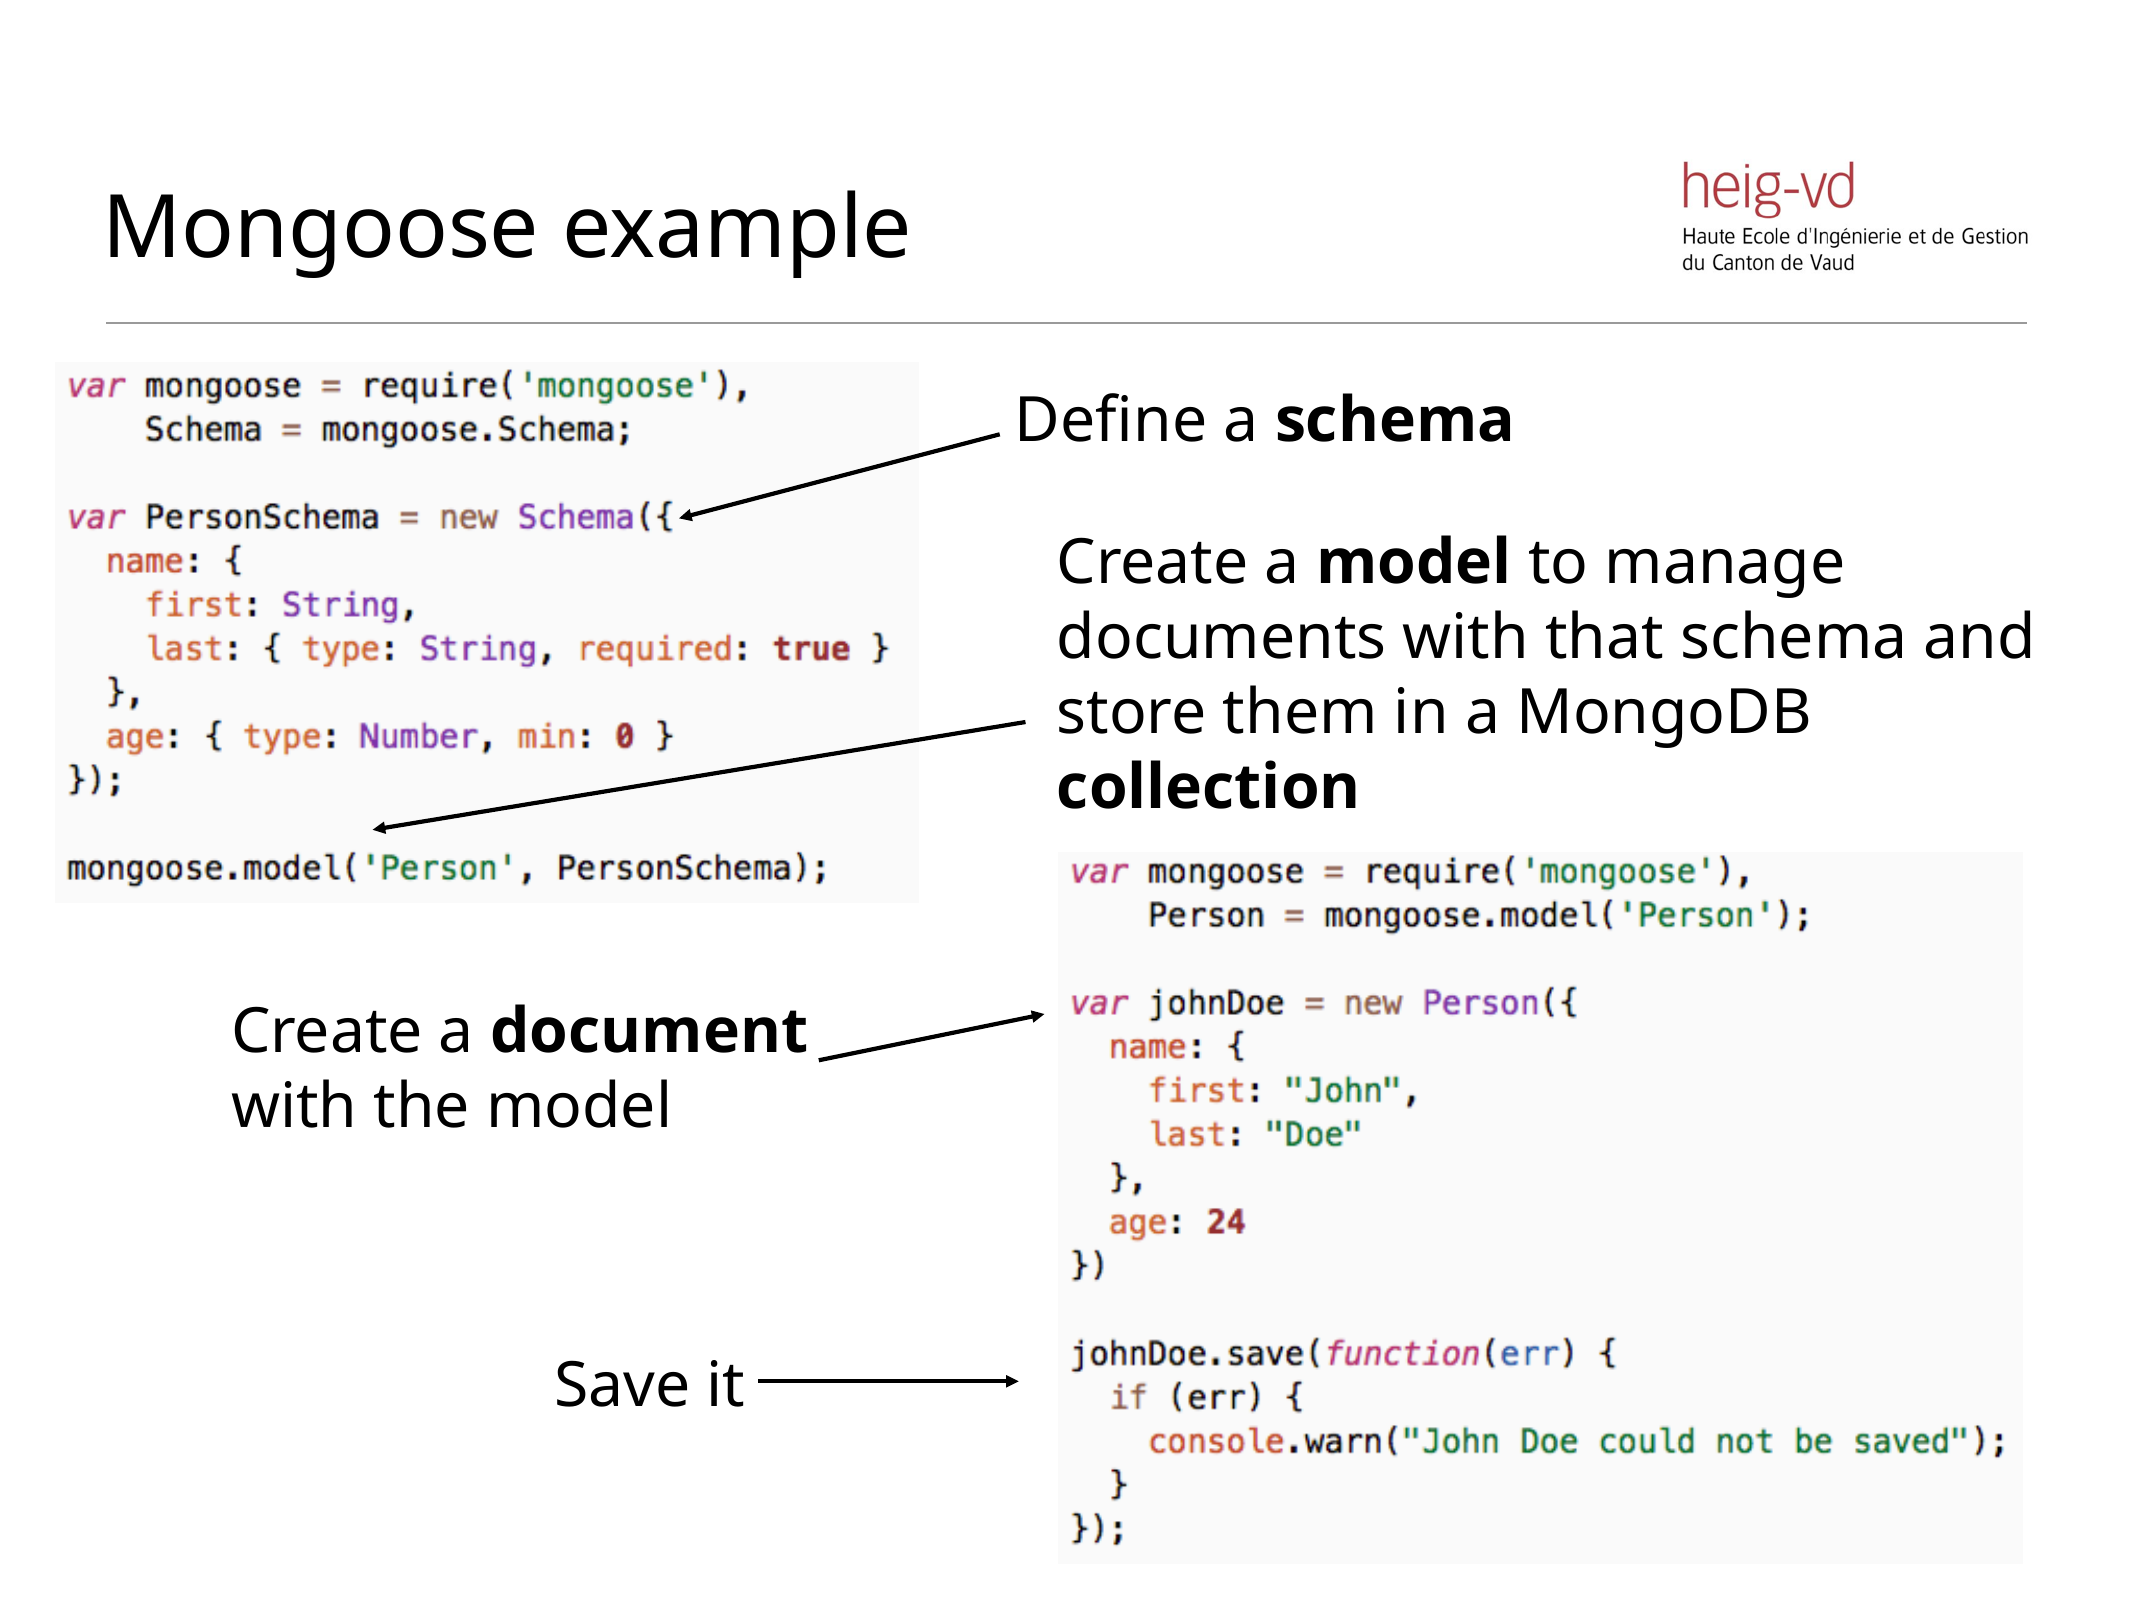

# Mongoose example
Define a schema
Create a model to manage documents with that schema and store them in a MongoDB collection
Create a document with the model
Save it